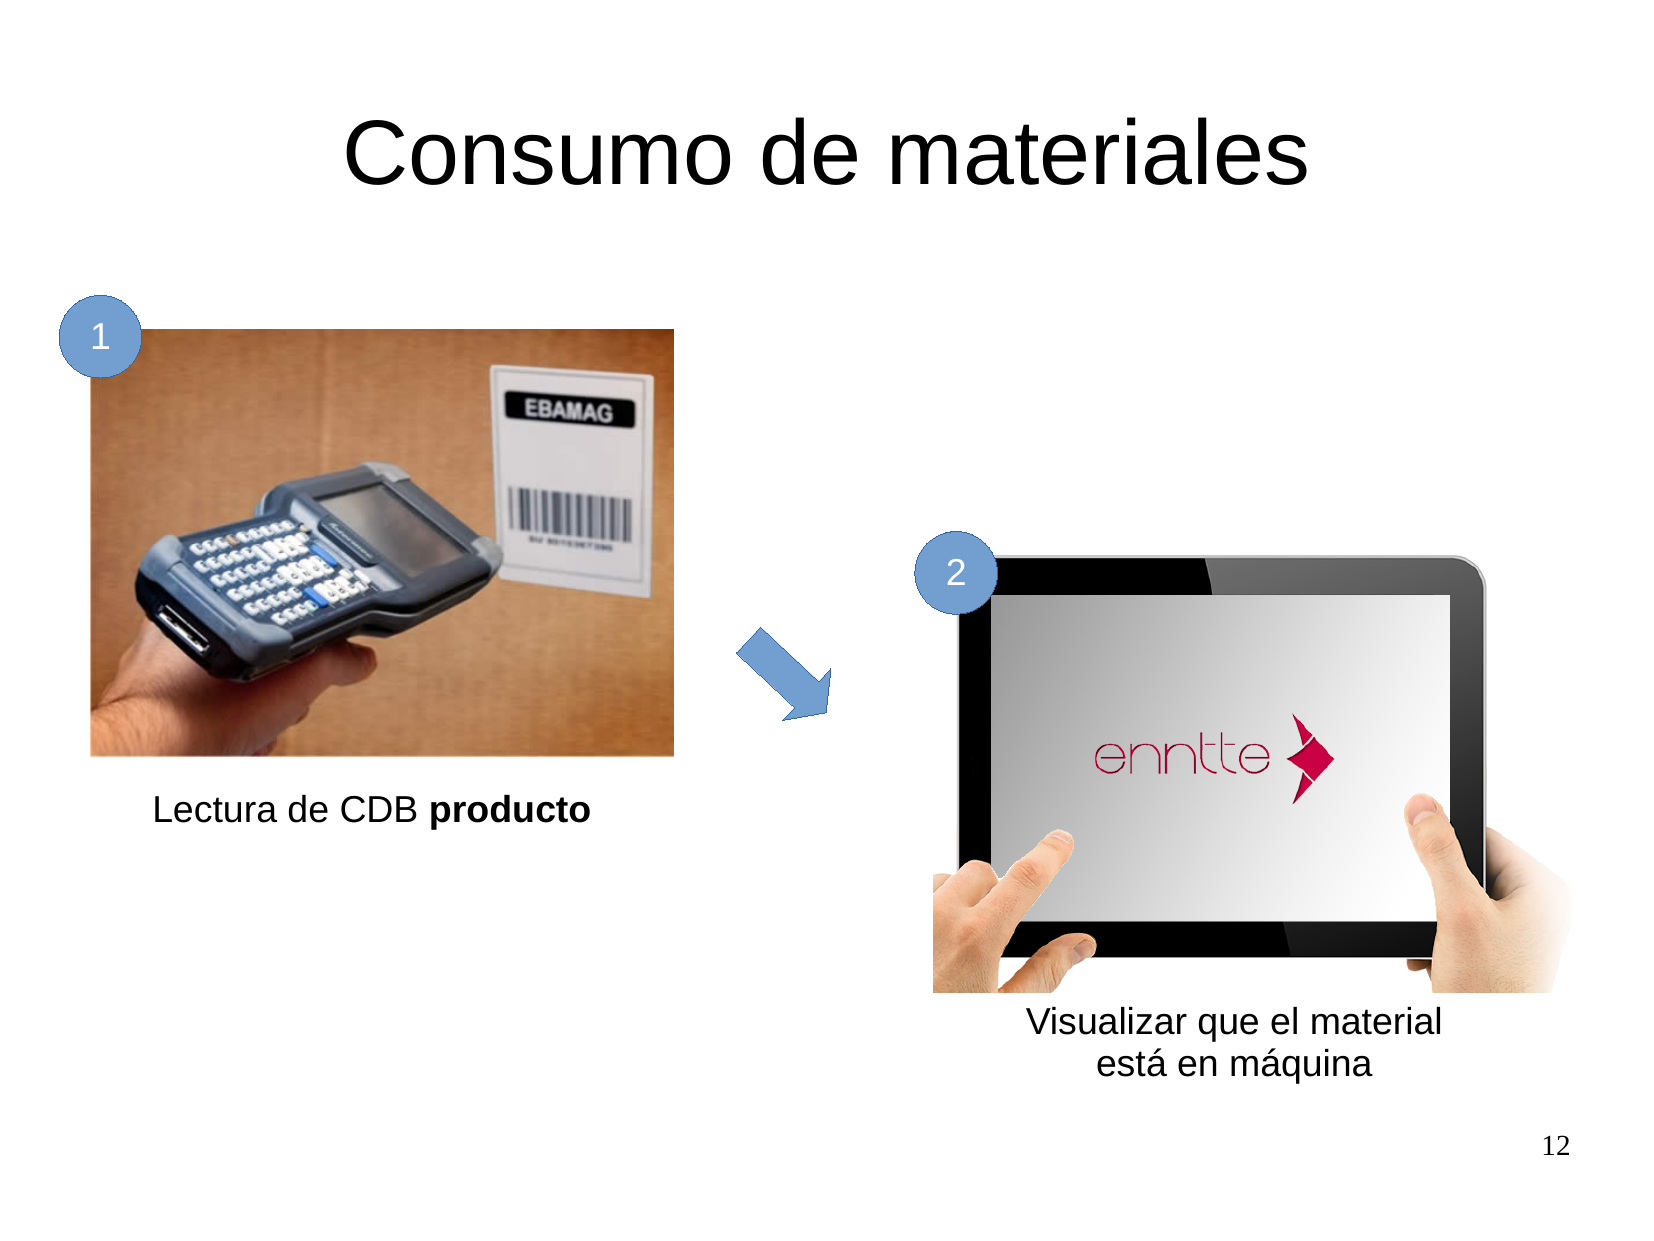

# Consumo de materiales
1
2
Lectura de CDB producto
Visualizar que el material está en máquina
12